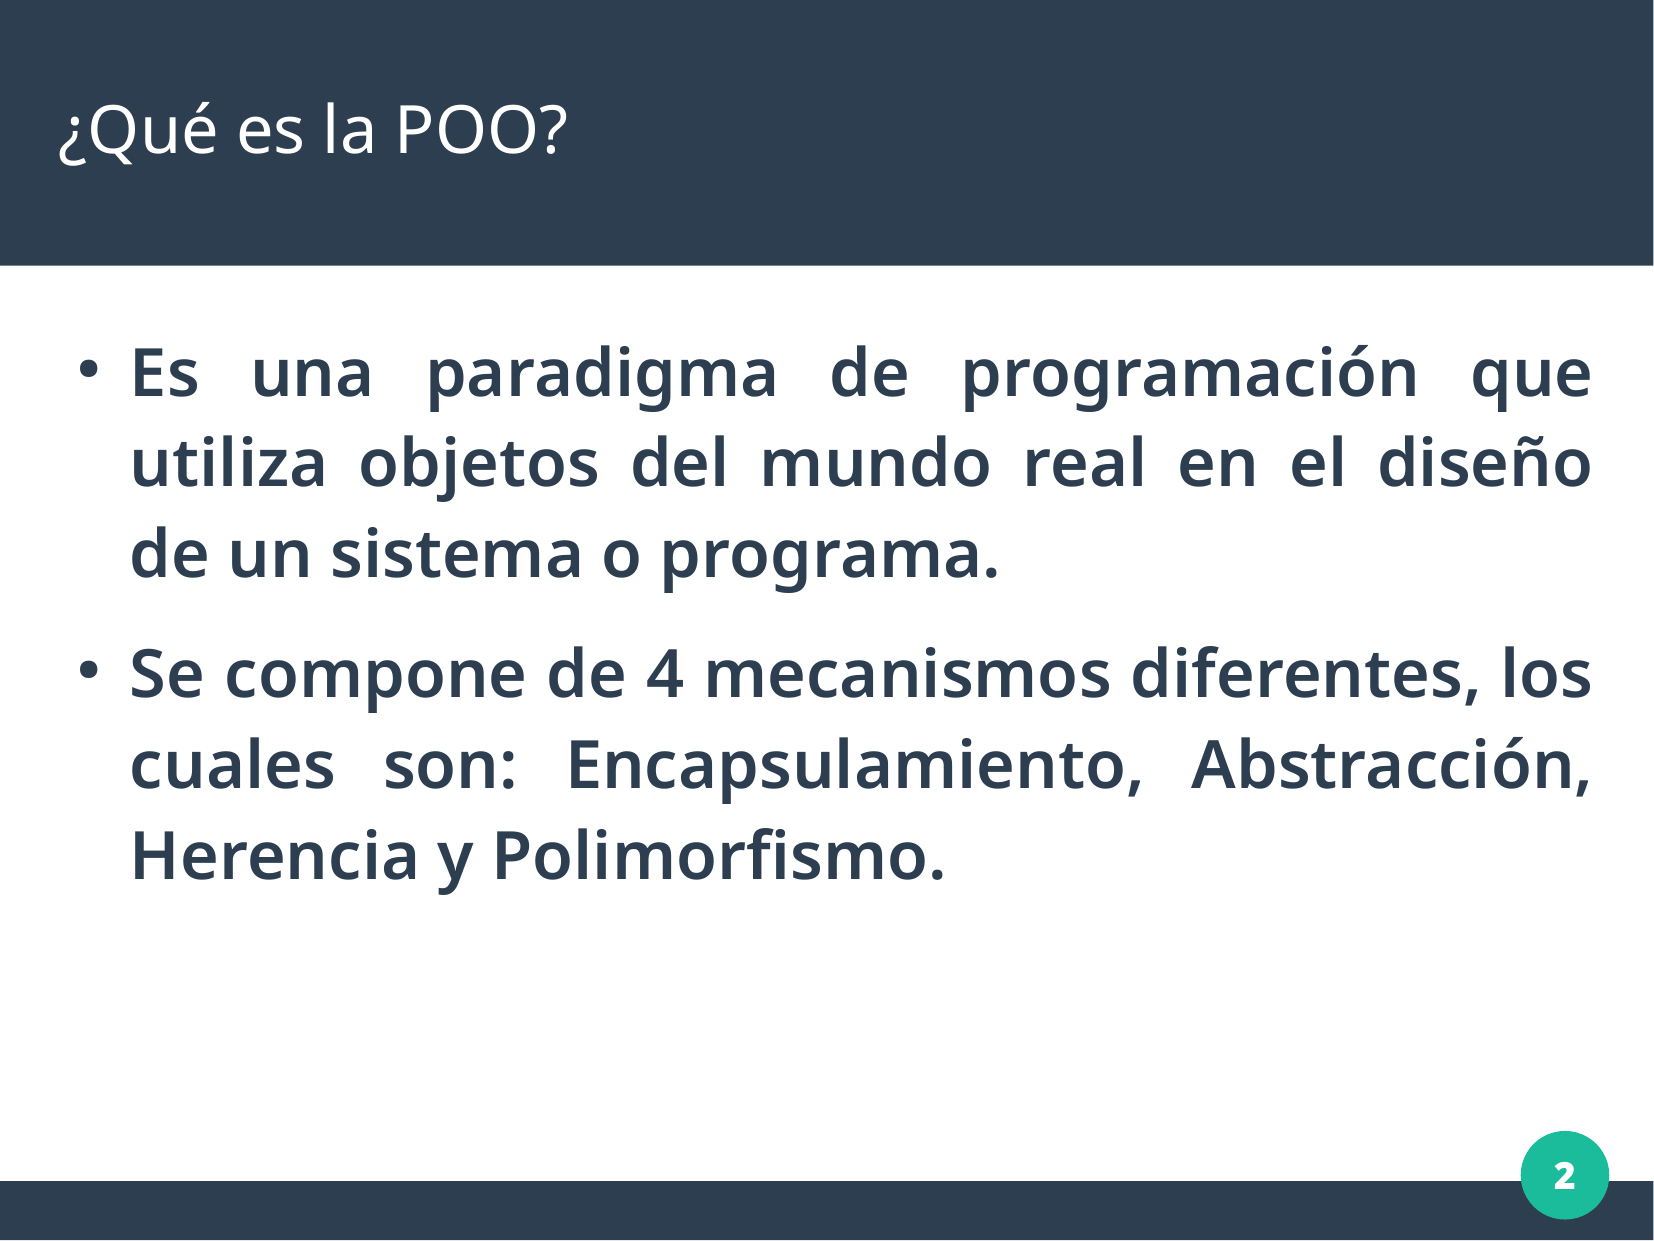

# ¿Qué es la POO?
Es una paradigma de programación que utiliza objetos del mundo real en el diseño de un sistema o programa.
Se compone de 4 mecanismos diferentes, los cuales son: Encapsulamiento, Abstracción, Herencia y Polimorfismo.
2